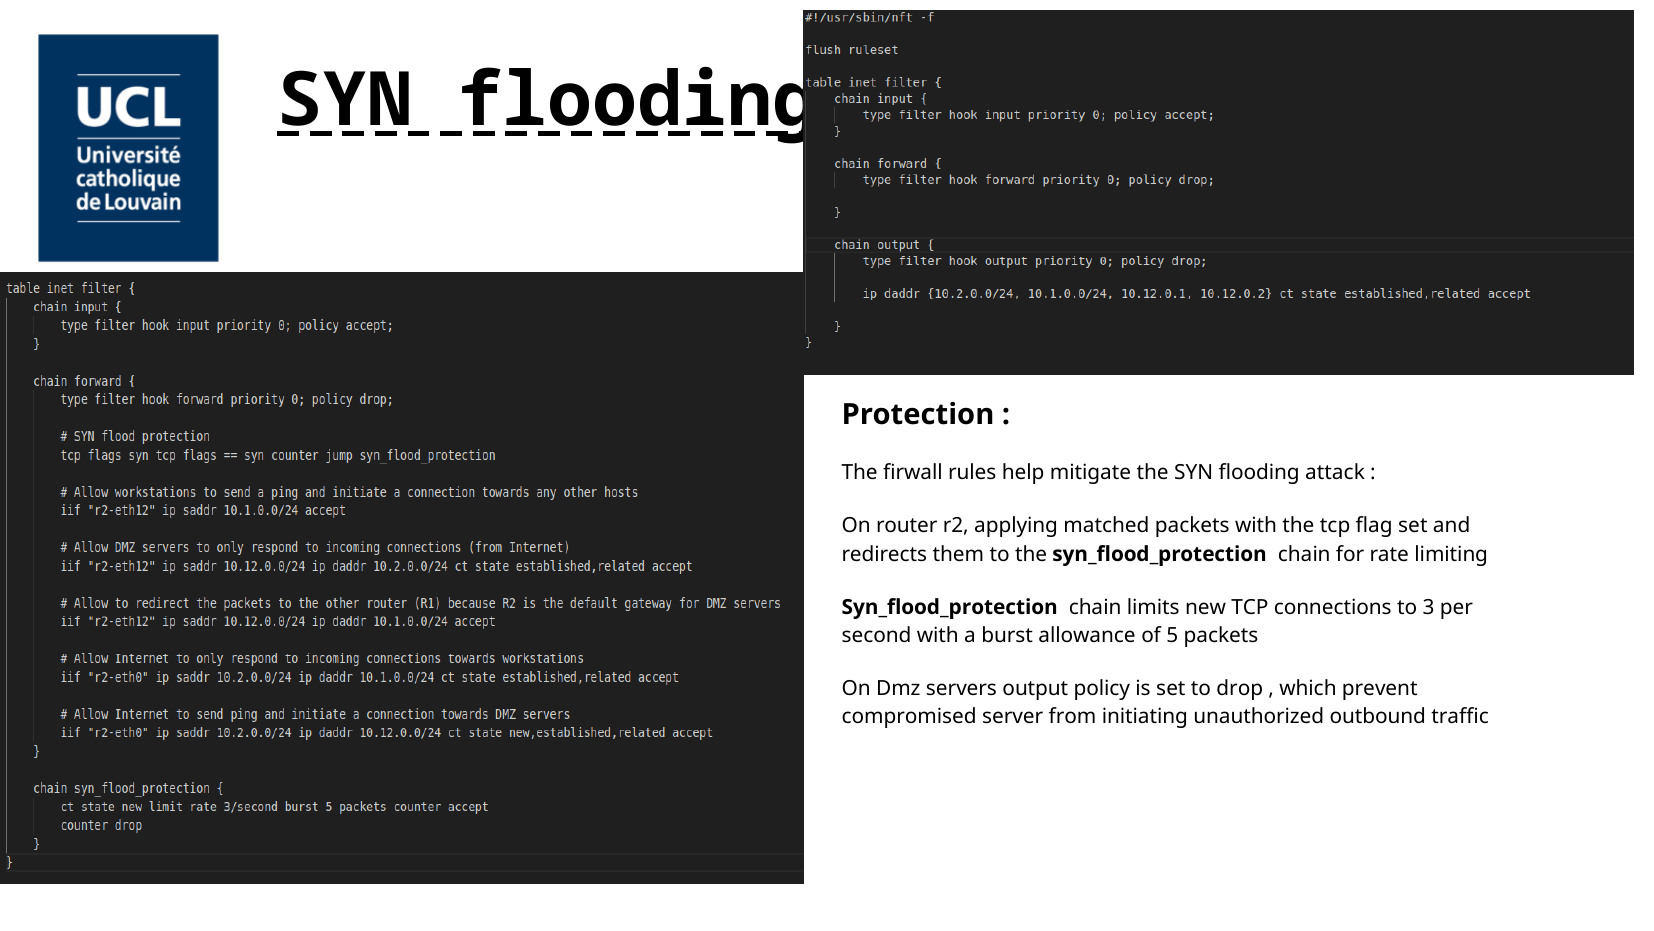

SYN flooding
Protection :
The firwall rules help mitigate the SYN flooding attack :
On router r2, applying matched packets with the tcp flag set and redirects them to the syn_flood_protection chain for rate limiting
Syn_flood_protection chain limits new TCP connections to 3 per second with a burst allowance of 5 packets
On Dmz servers output policy is set to drop , which prevent compromised server from initiating unauthorized outbound traffic